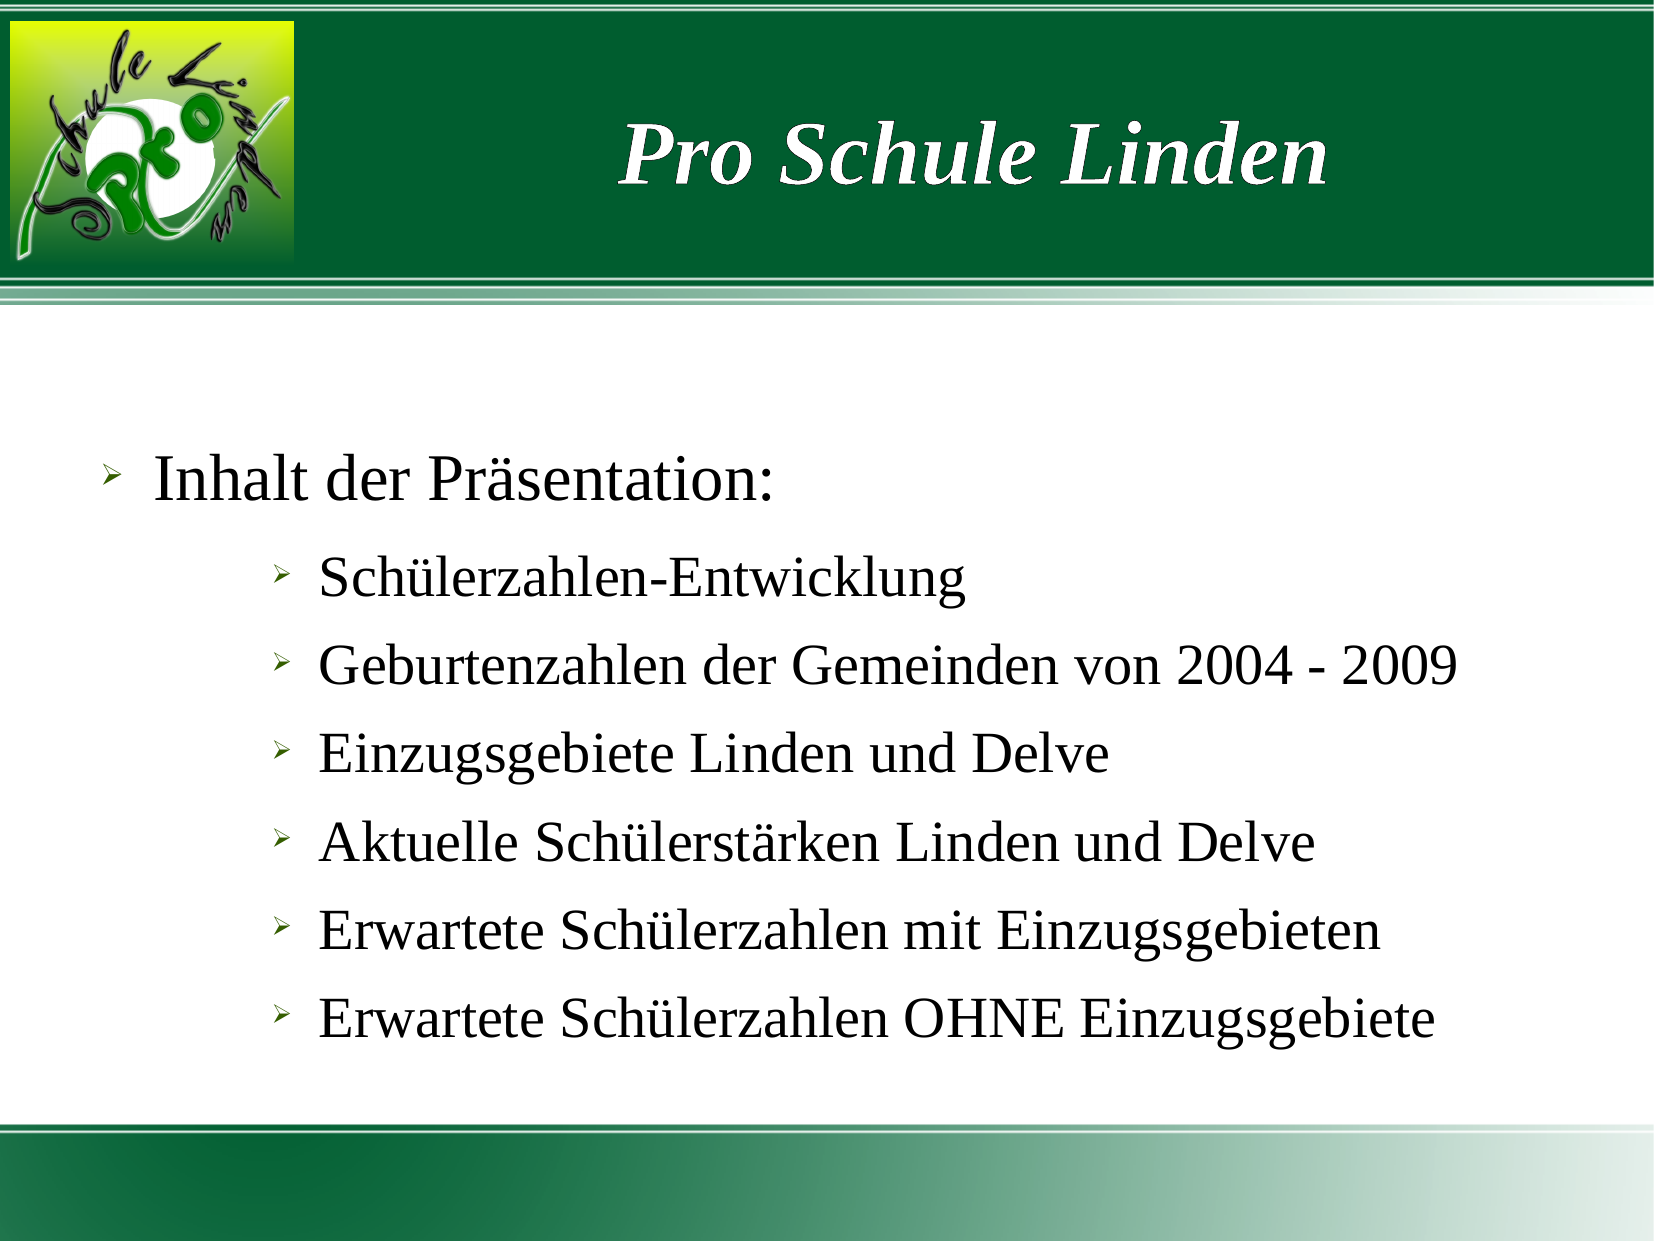

# Pro Schule Linden
Inhalt der Präsentation:
Schülerzahlen-Entwicklung
Geburtenzahlen der Gemeinden von 2004 - 2009
Einzugsgebiete Linden und Delve
Aktuelle Schülerstärken Linden und Delve
Erwartete Schülerzahlen mit Einzugsgebieten
Erwartete Schülerzahlen OHNE Einzugsgebiete